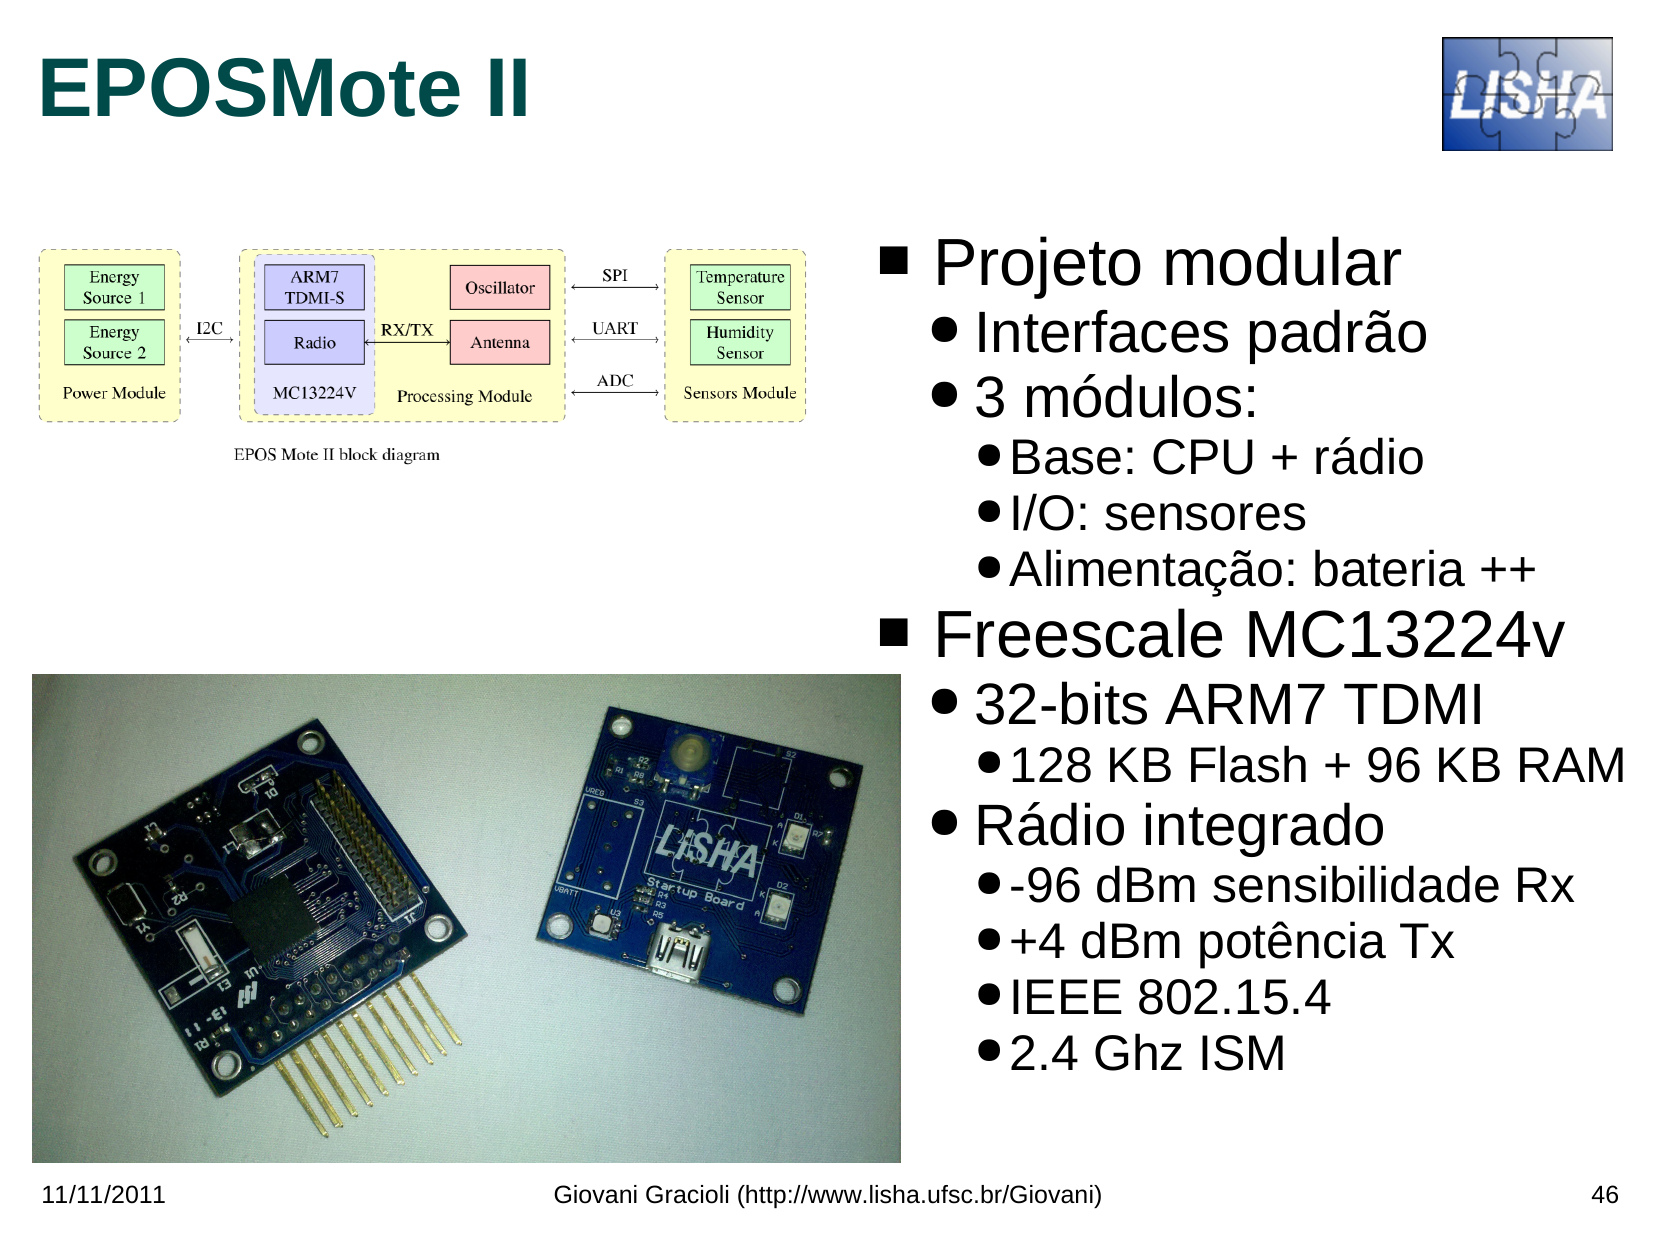

# EPOSMote II
Projeto modular
Interfaces padrão
3 módulos:
Base: CPU + rádio
I/O: sensores
Alimentação: bateria ++
Freescale MC13224v
32-bits ARM7 TDMI
128 KB Flash + 96 KB RAM
Rádio integrado
-96 dBm sensibilidade Rx
+4 dBm potência Tx
IEEE 802.15.4
2.4 Ghz ISM